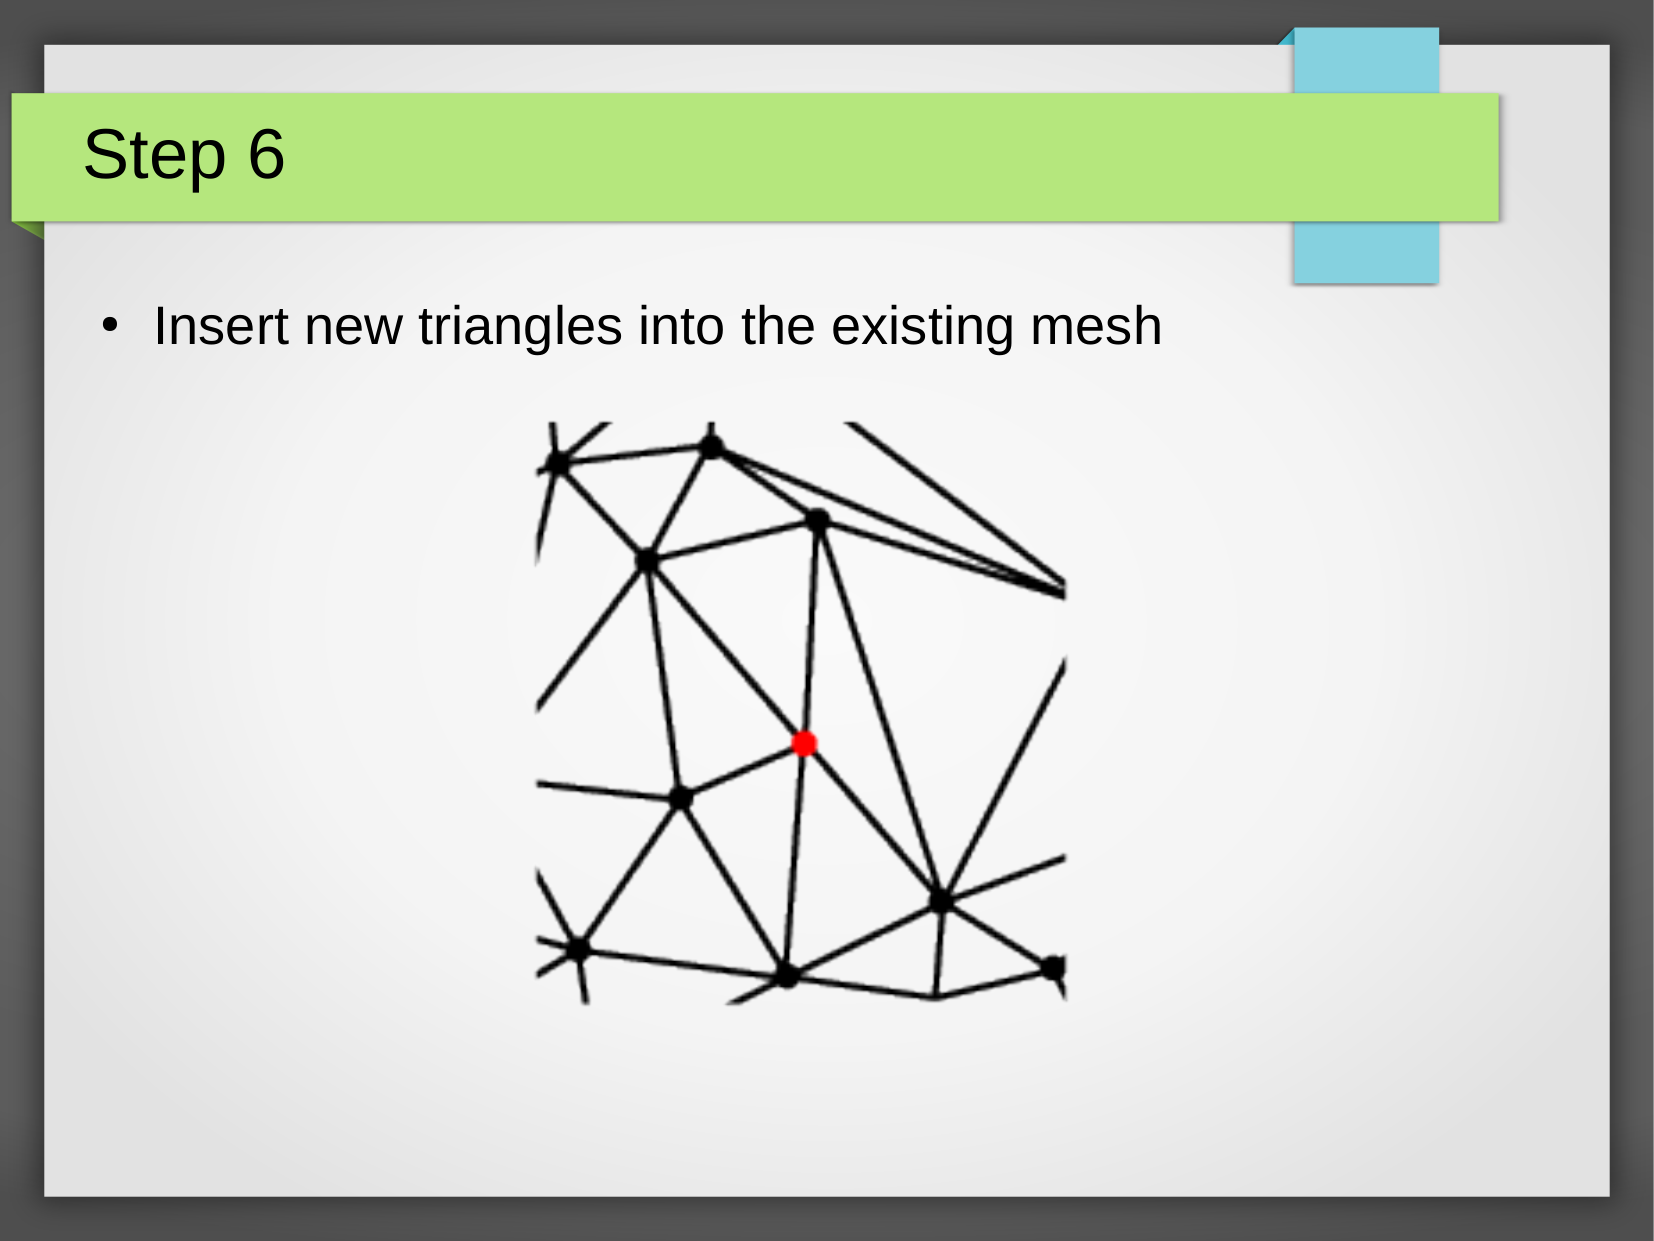

# Step 6
Insert new triangles into the existing mesh